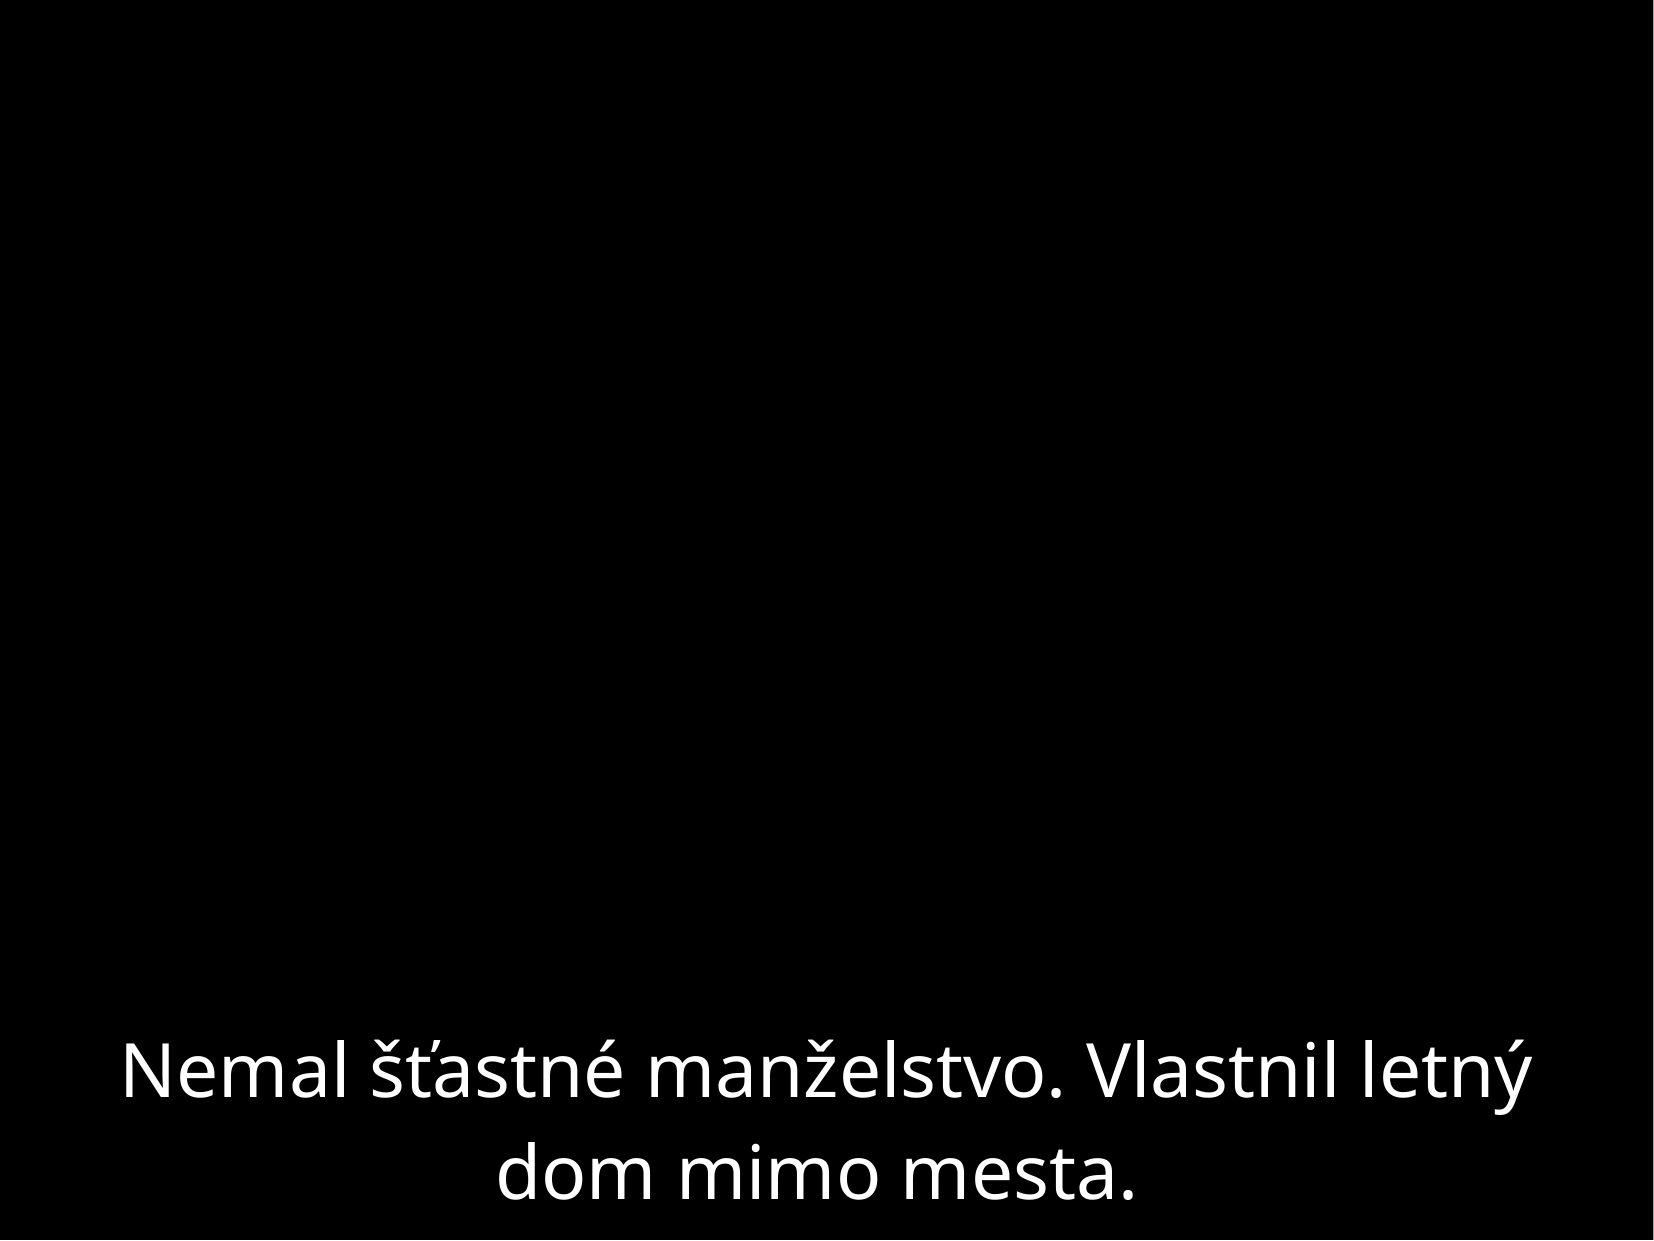

# Nemal šťastné manželstvo. Vlastnil letný dom mimo mesta.